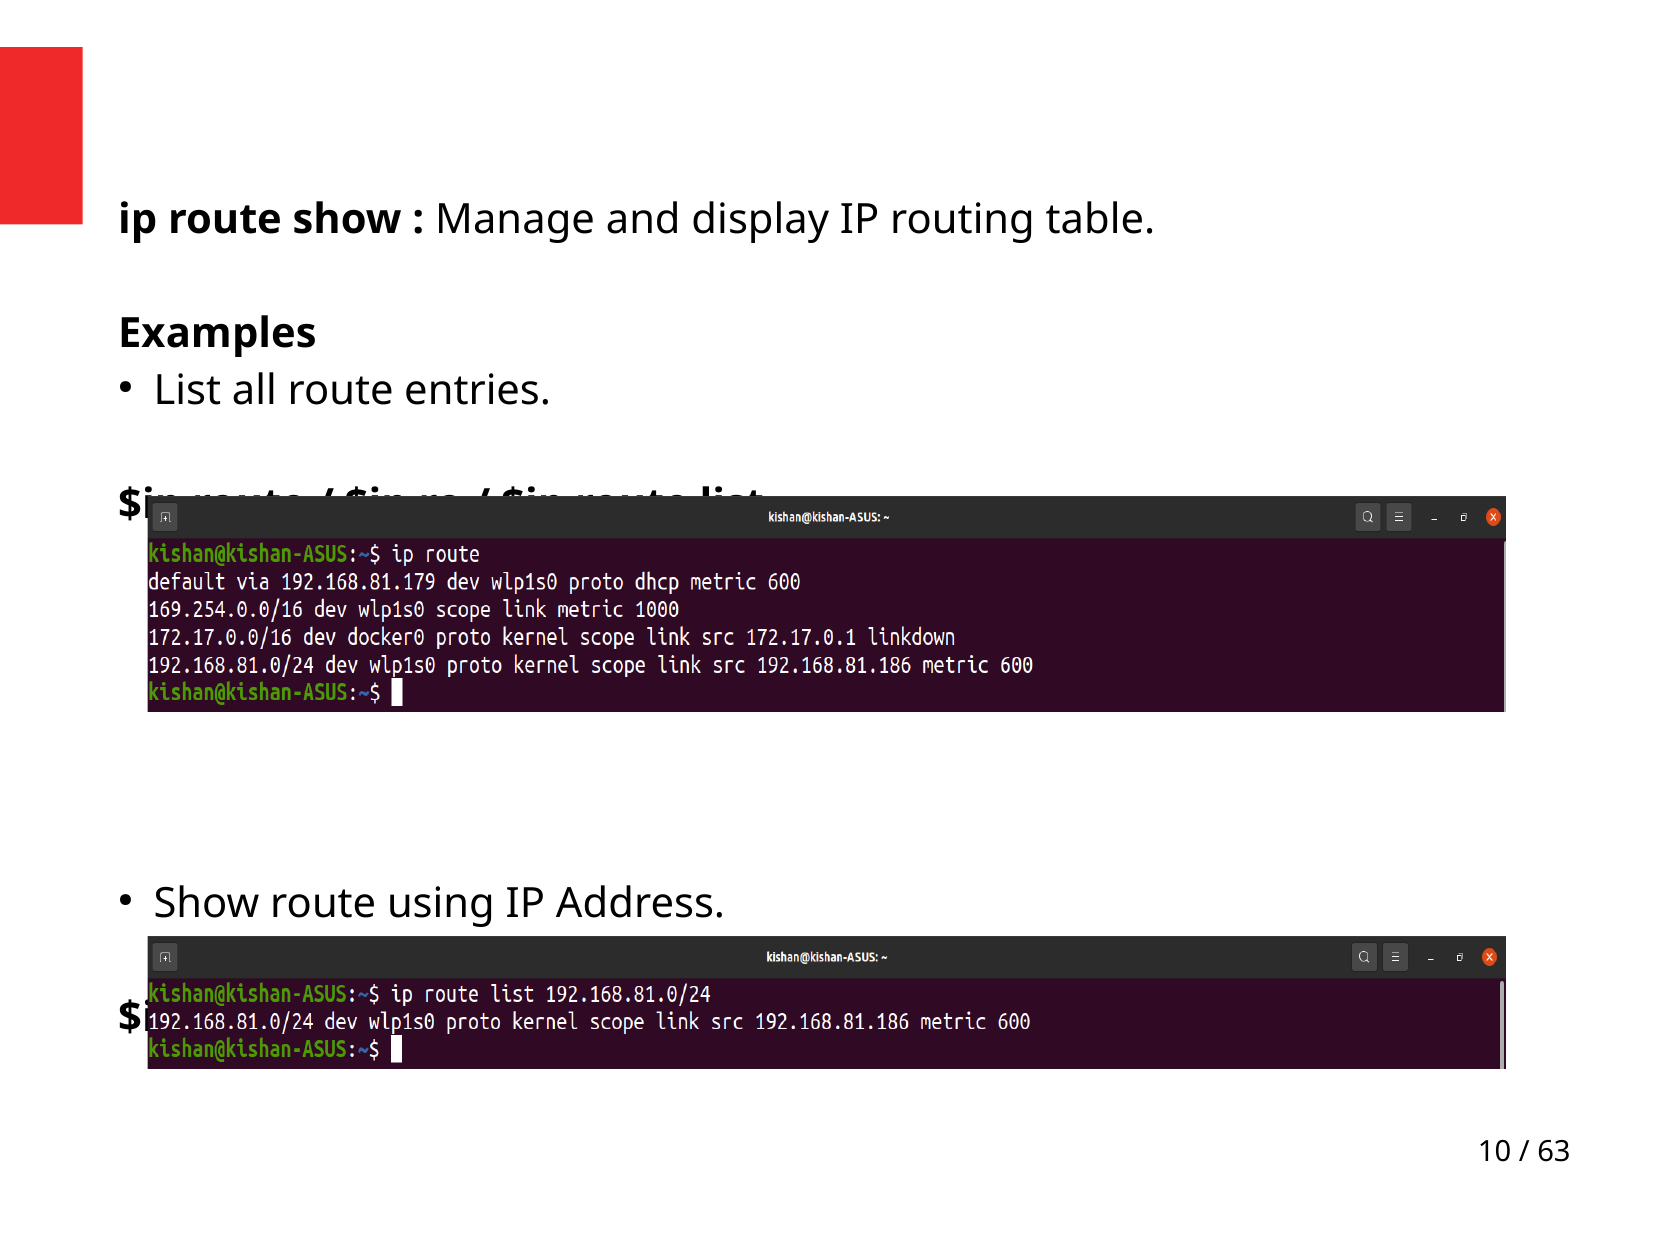

# ip route show : Manage and display IP routing table.
Examples
List all route entries.
$ip route / $ip ro / $ip route list
Show route using IP Address.
$ip route list [ip address]
10